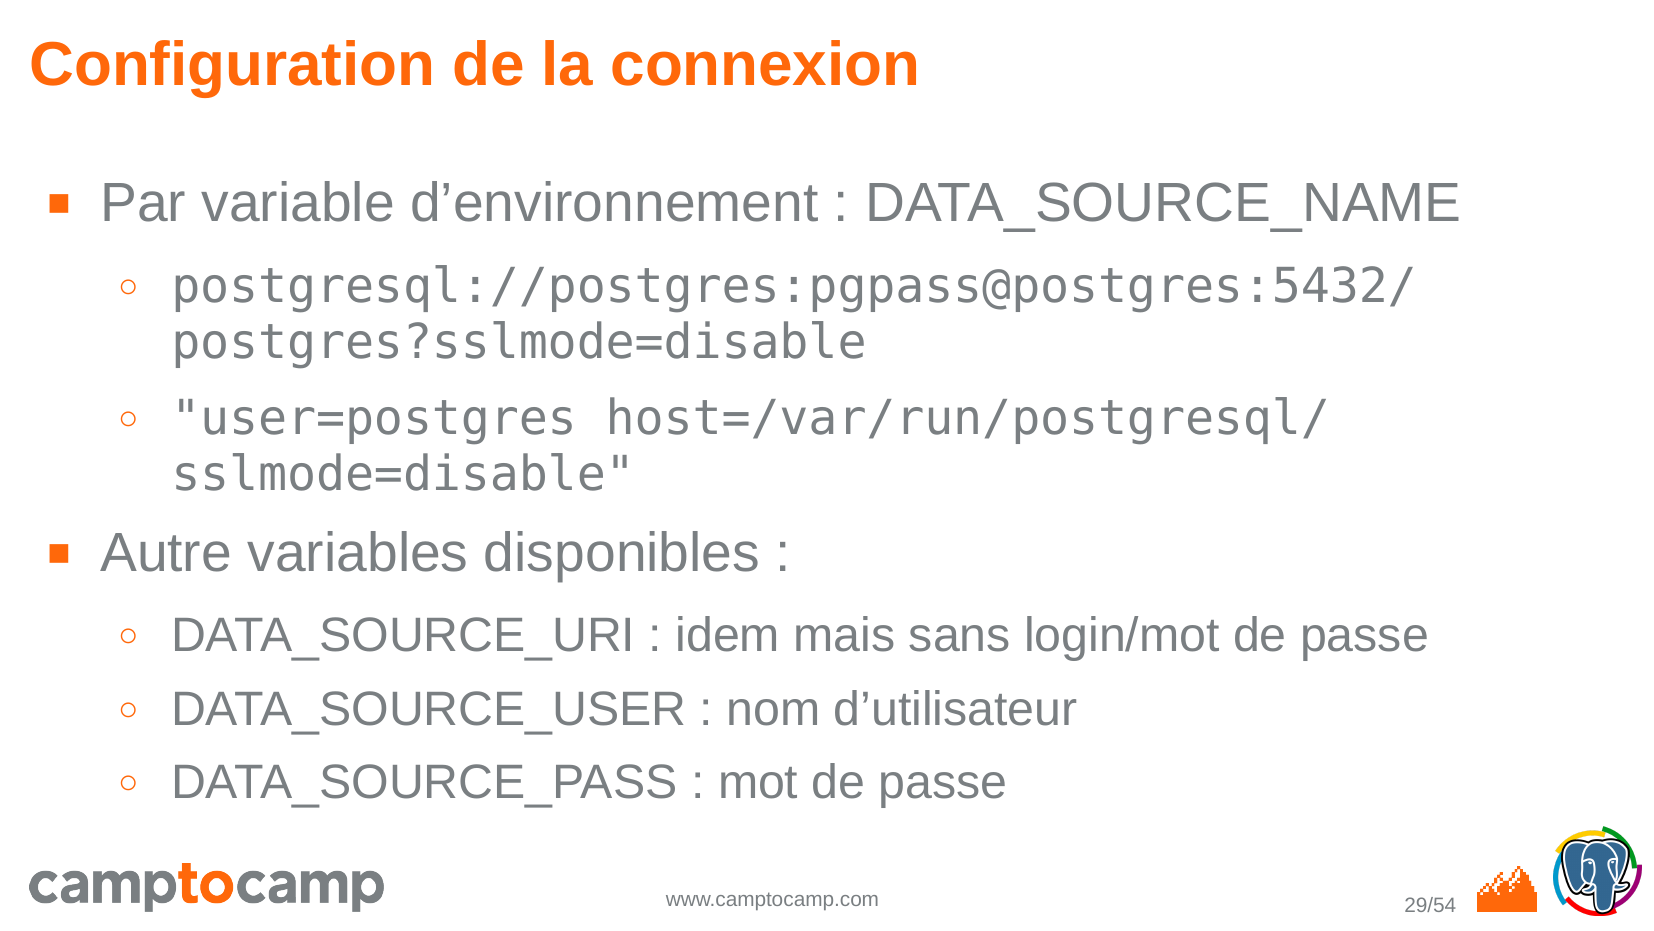

# Configuration de la connexion
Par variable d’environnement : DATA_SOURCE_NAME
postgresql://postgres:pgpass@postgres:5432/postgres?sslmode=disable
"user=postgres host=/var/run/postgresql/ sslmode=disable"
Autre variables disponibles :
DATA_SOURCE_URI : idem mais sans login/mot de passe
DATA_SOURCE_USER : nom d’utilisateur
DATA_SOURCE_PASS : mot de passe